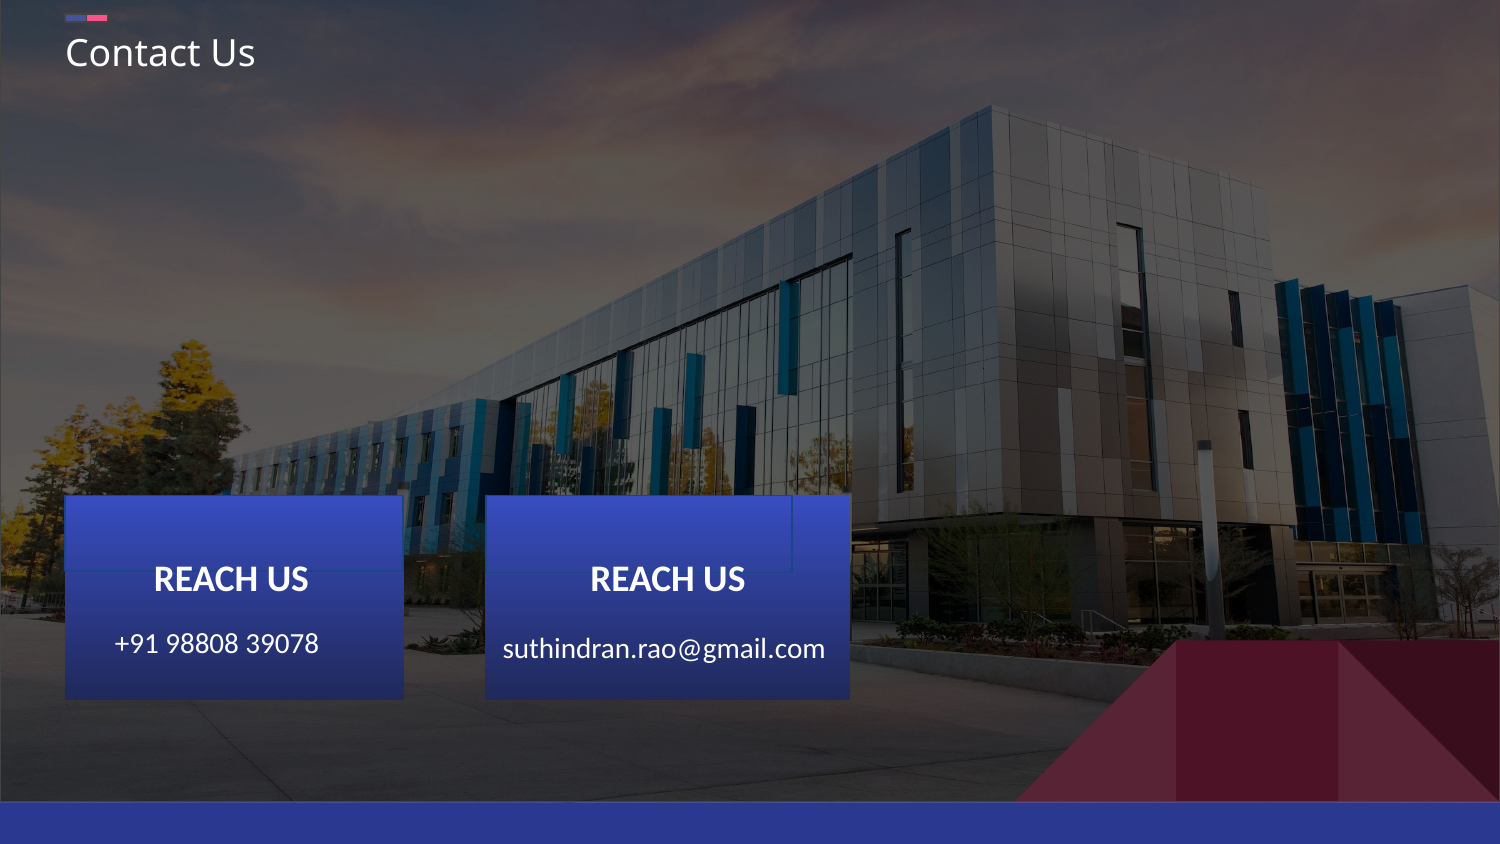

# Contact Us
REACH US
REACH US
+91 98808 39078
suthindran.rao@gmail.com